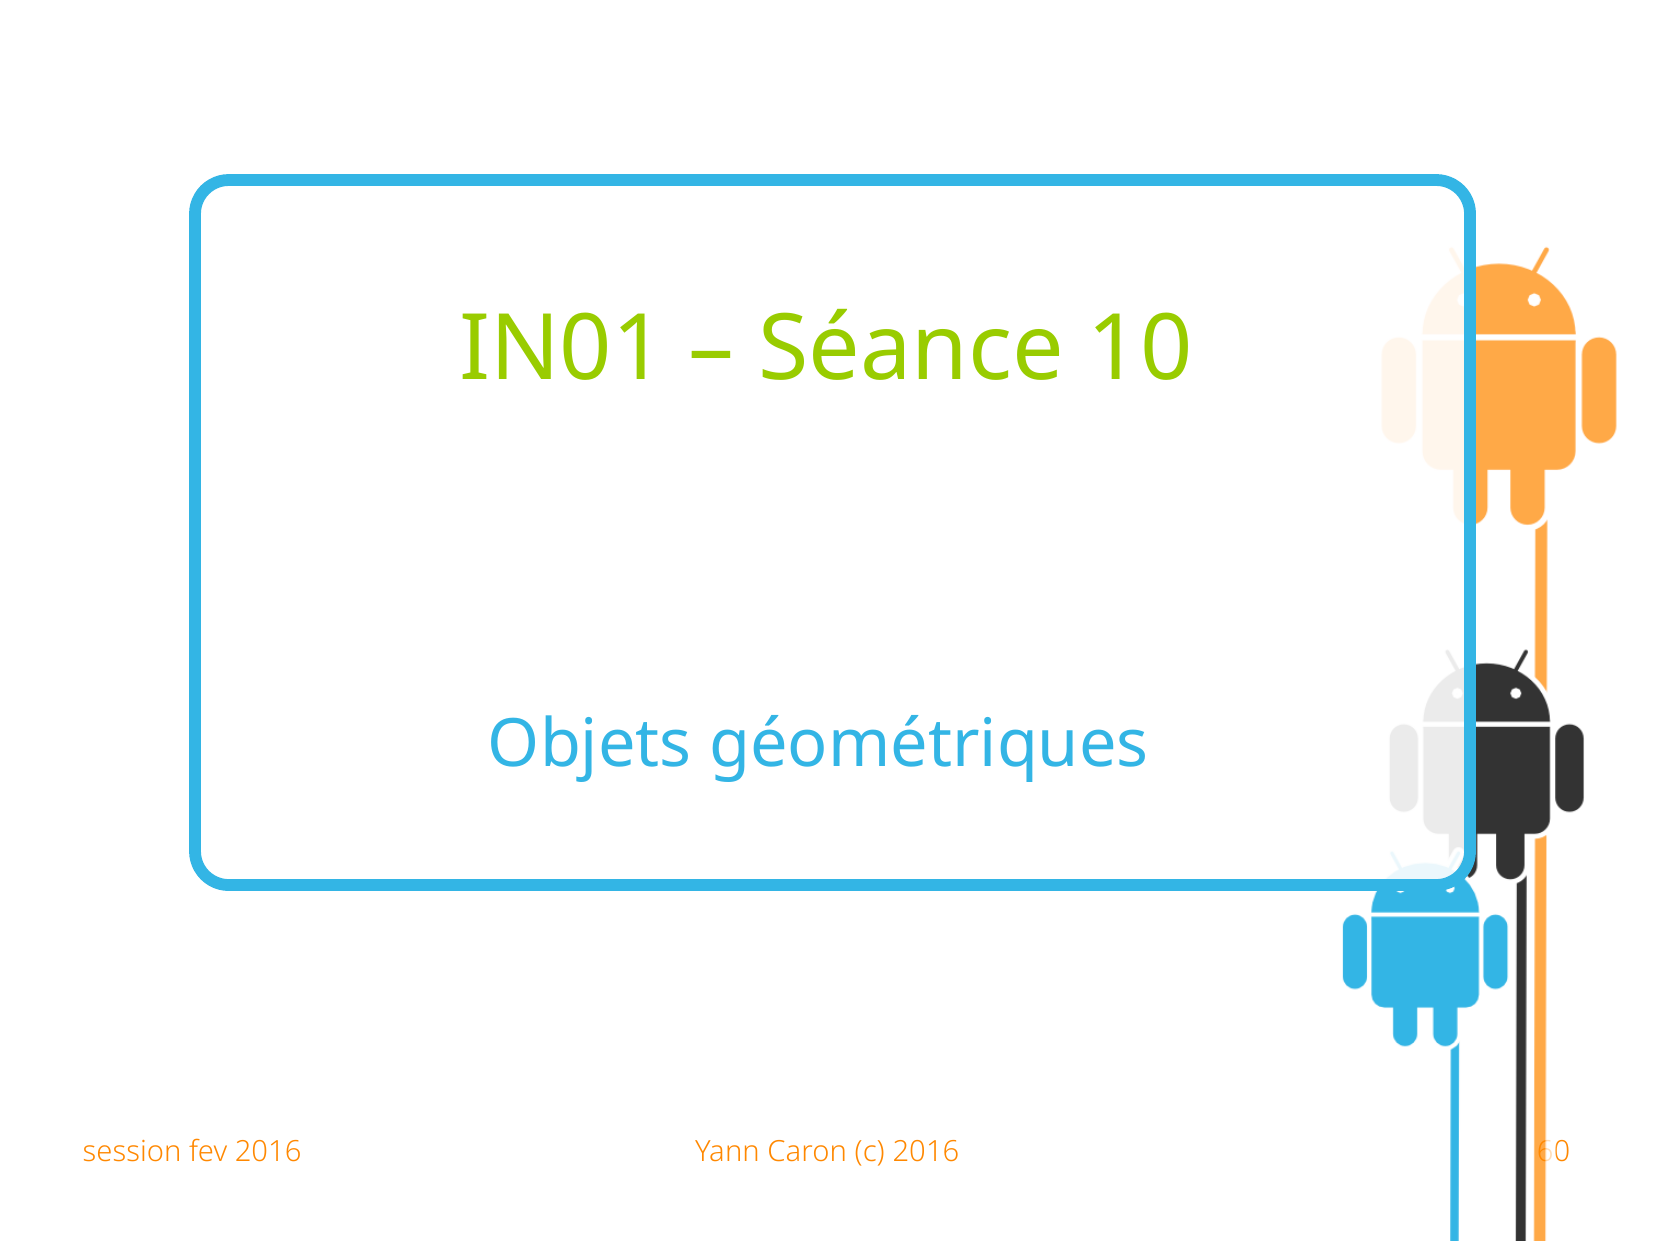

# IN01 – Séance 10
Objets géométriques
session fev 2016
Yann Caron (c) 2016
60